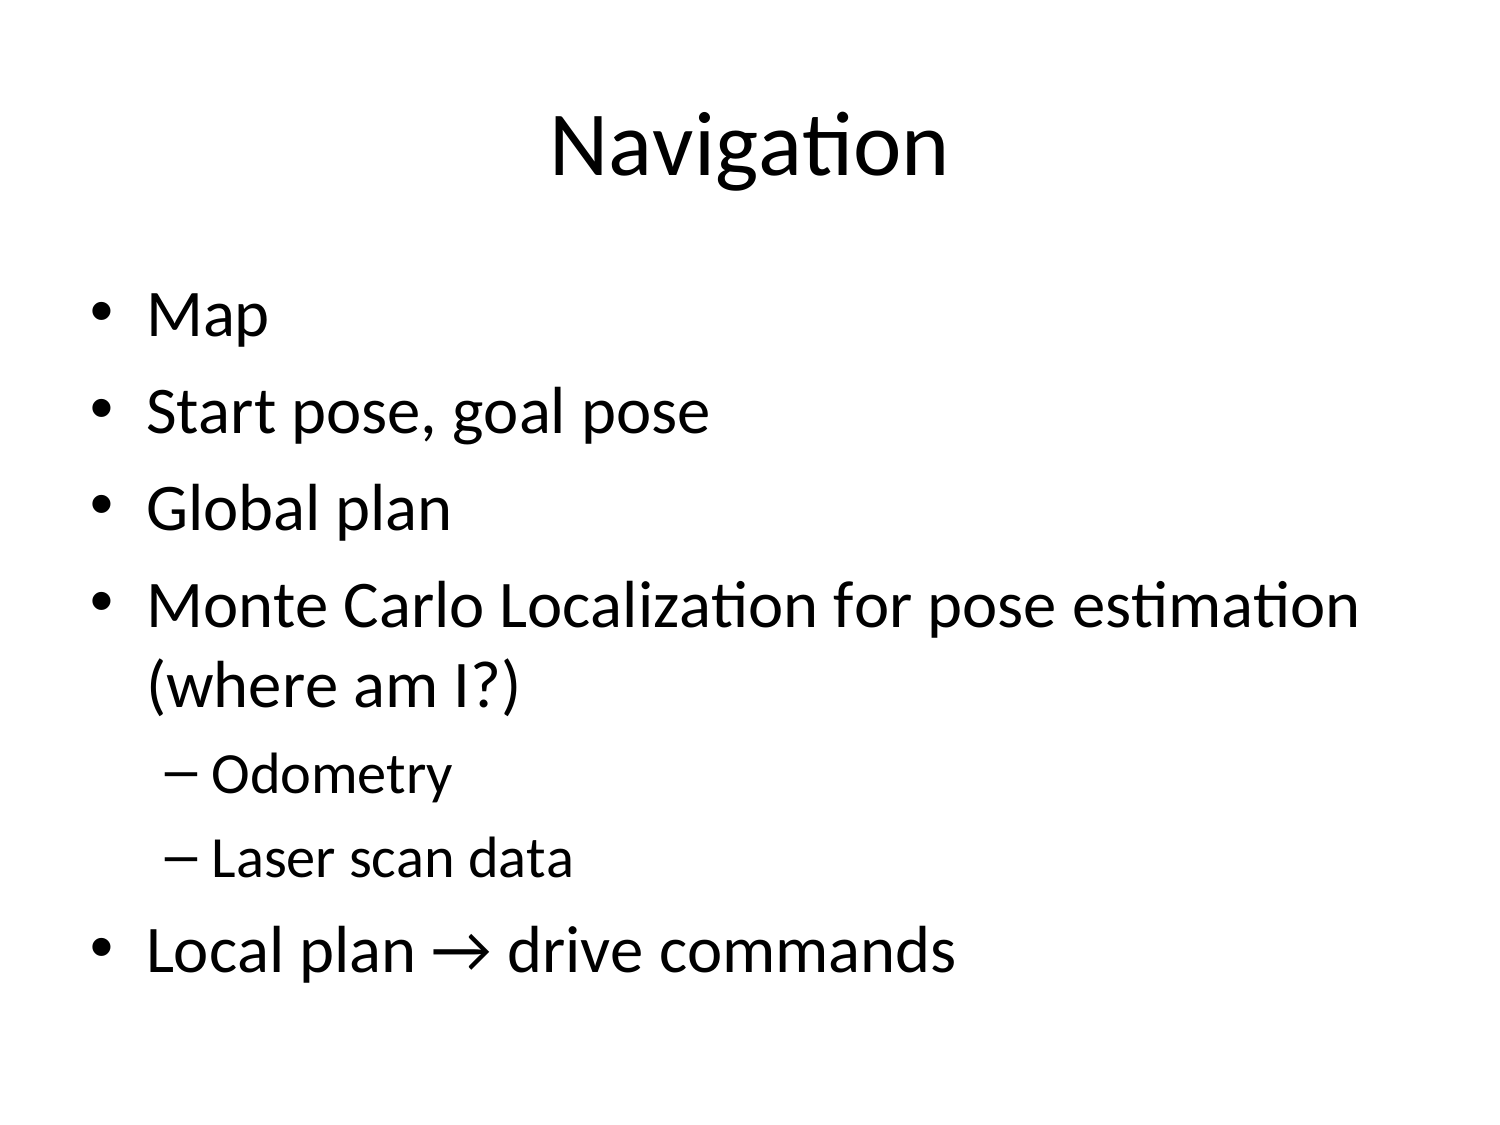

# Navigation
Map
Start pose, goal pose
Global plan
Monte Carlo Localization for pose estimation (where am I?)
Odometry
Laser scan data
Local plan → drive commands